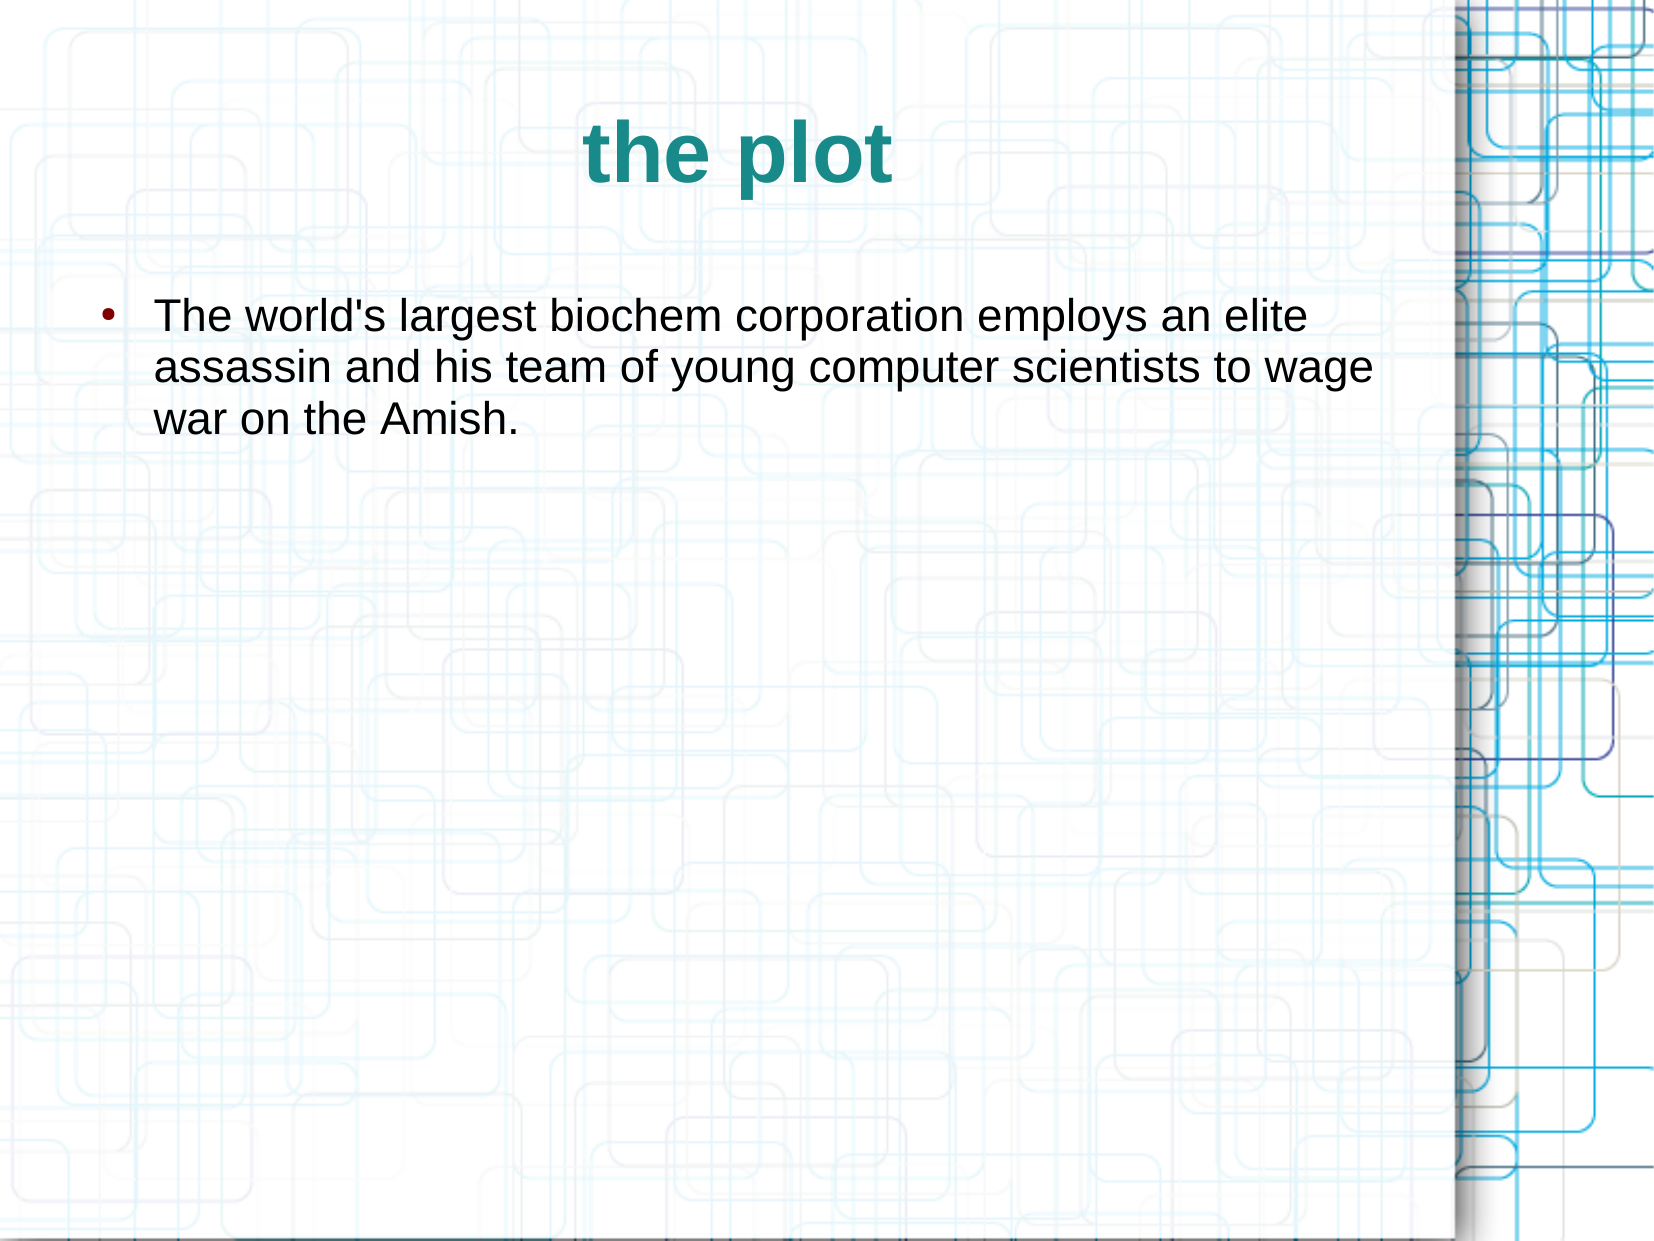

# the plot
The world's largest biochem corporation employs an elite assassin and his team of young computer scientists to wage war on the Amish.